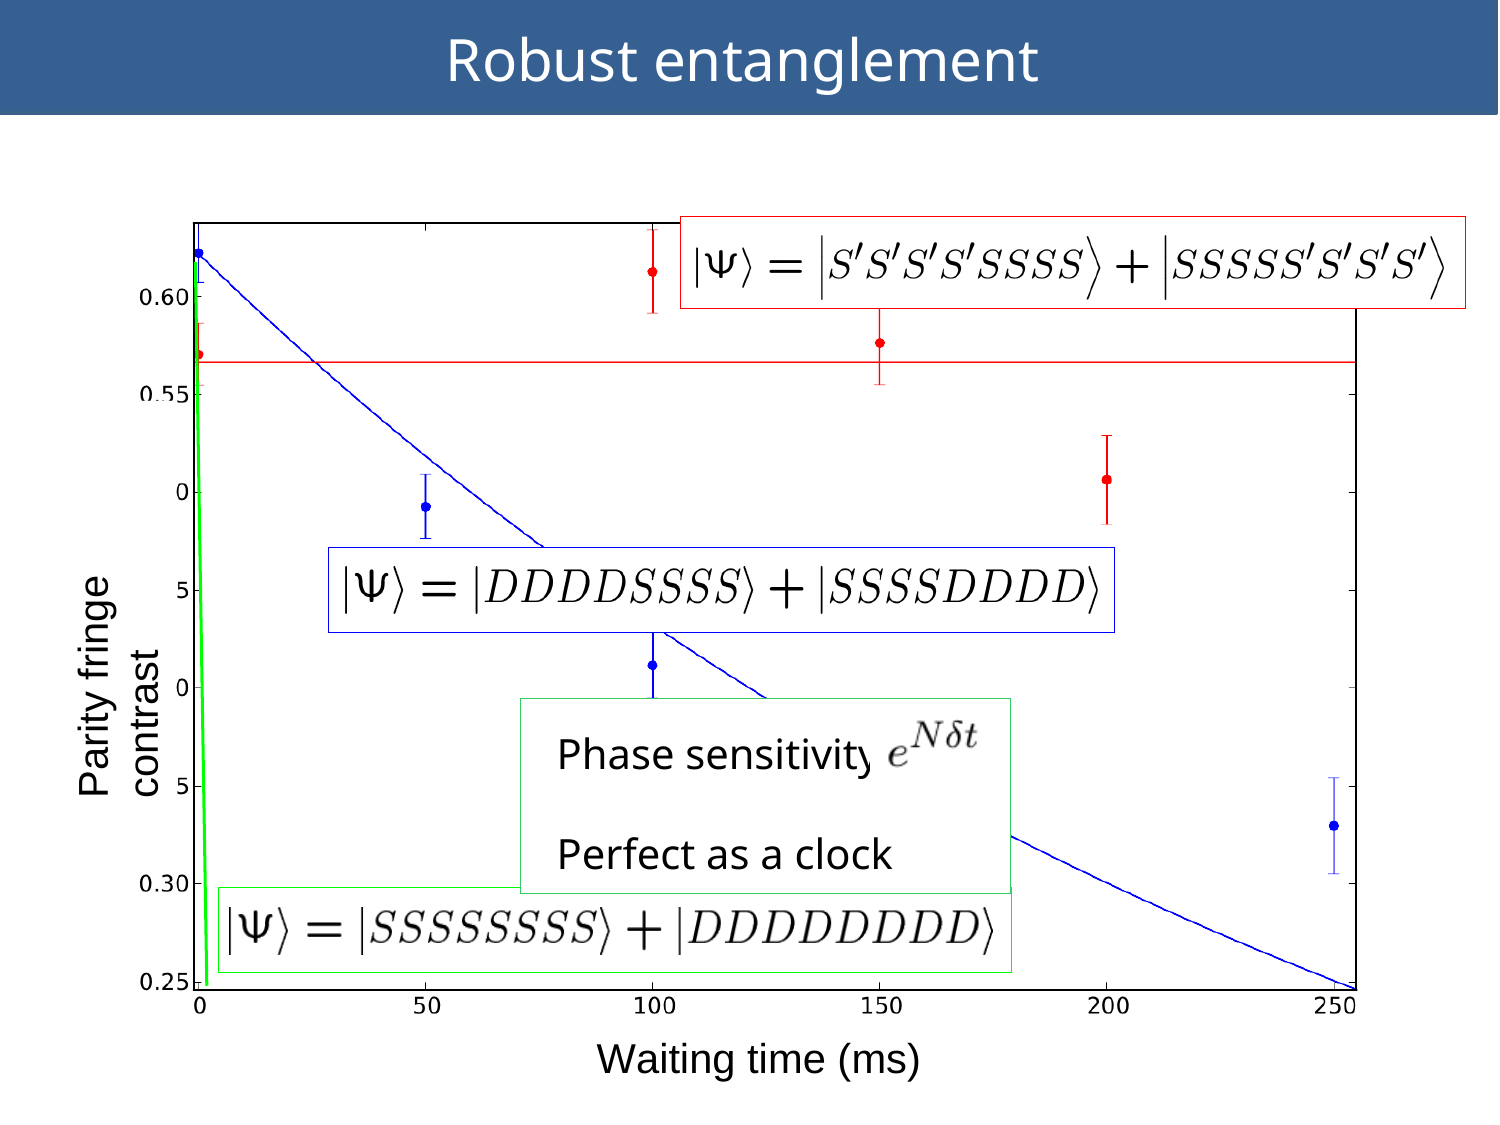

Robust entanglement
Parity fringe contrast
Parity fringe contrast
Phase sensitivity:
Perfect as a clock
Waiting time (ms)
Waiting time (ms)